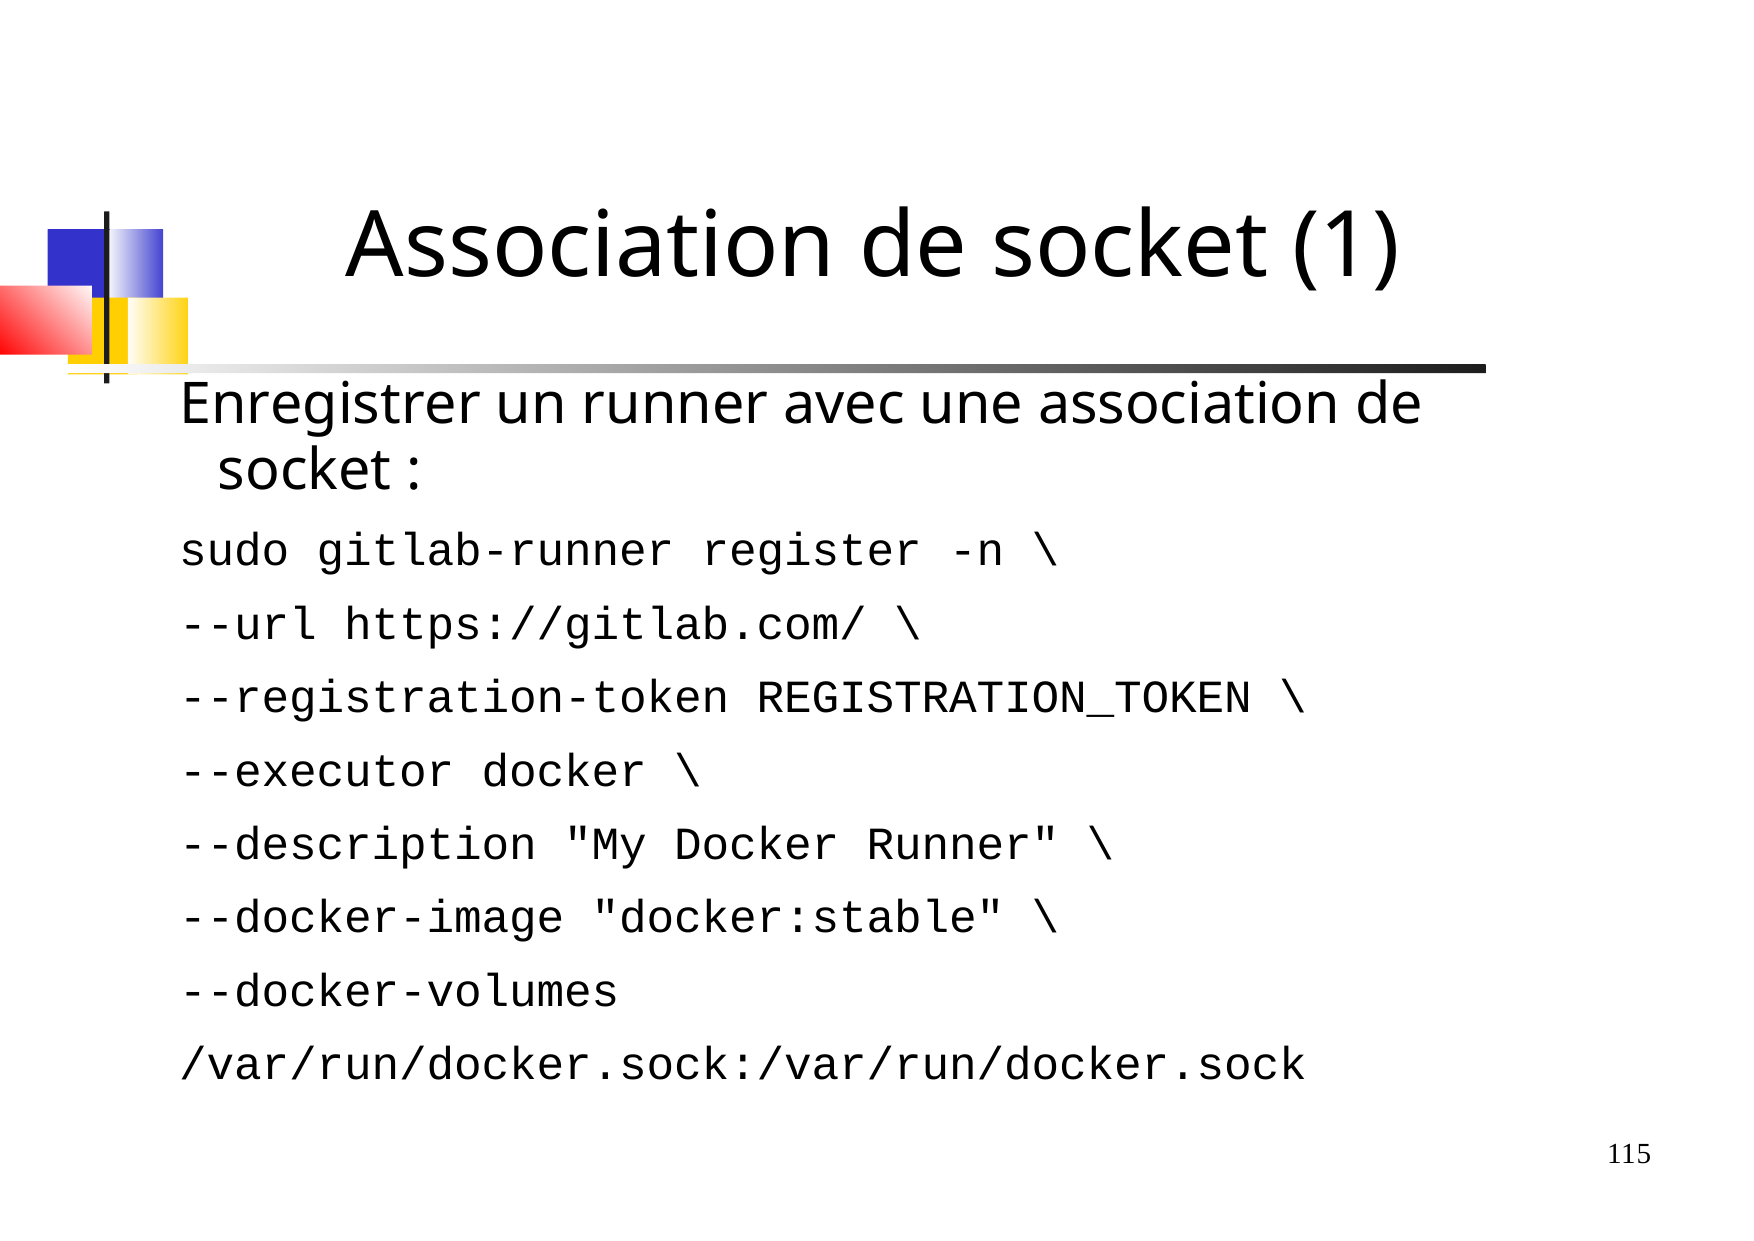

# Association de socket (1)
Enregistrer un runner avec une association de socket :
sudo gitlab-runner register -n \
--url https://gitlab.com/ \
--registration-token REGISTRATION_TOKEN \
--executor docker \
--description "My Docker Runner" \
--docker-image "docker:stable" \
--docker-volumes
/var/run/docker.sock:/var/run/docker.sock